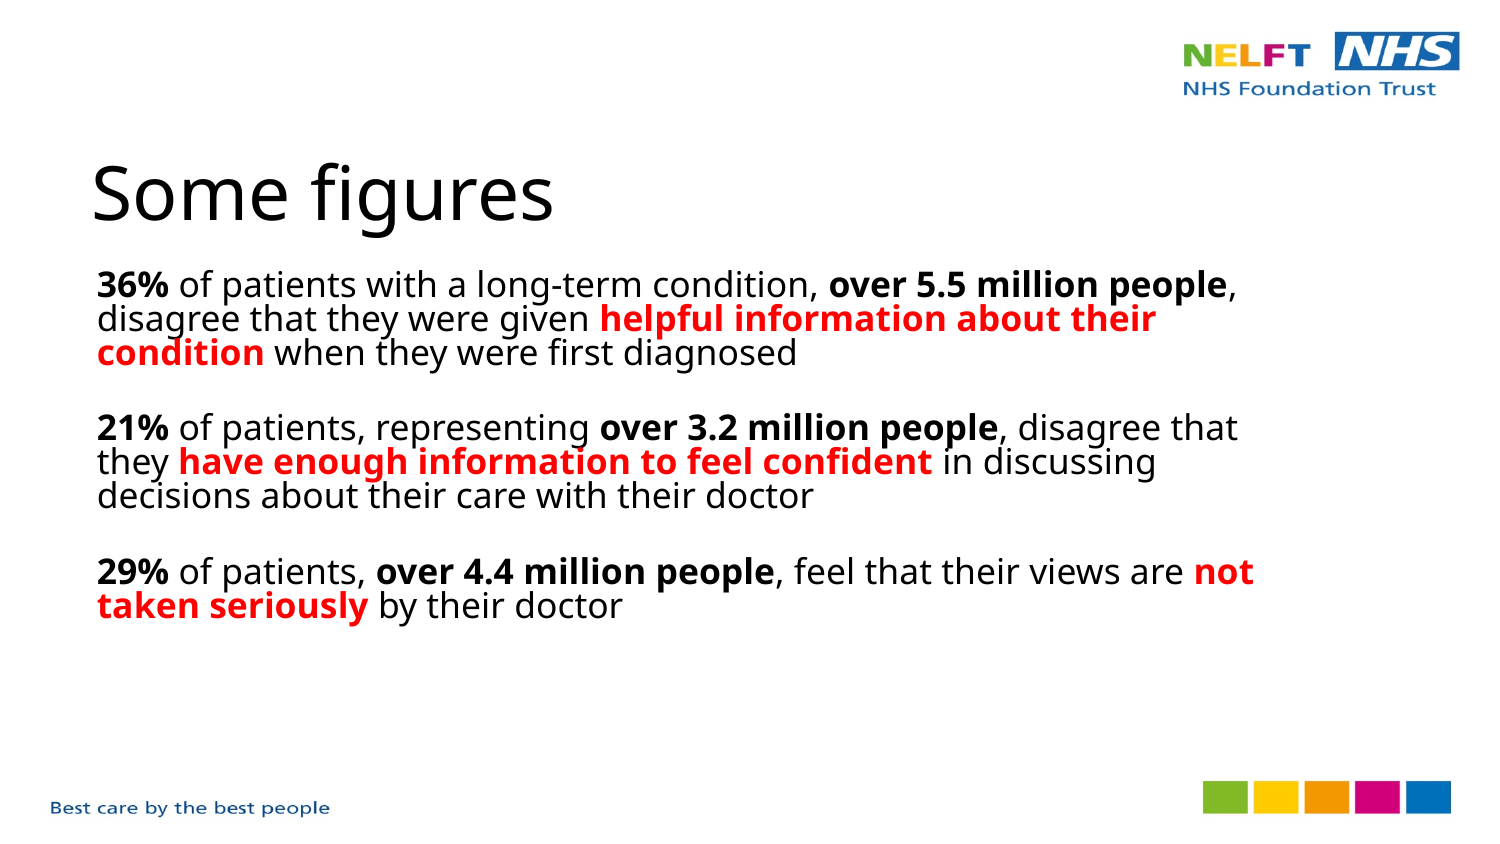

# Some figures
36% of patients with a long-term condition, over 5.5 million people, disagree that they were given helpful information about their condition when they were first diagnosed
21% of patients, representing over 3.2 million people, disagree that they have enough information to feel confident in discussing decisions about their care with their doctor
29% of patients, over 4.4 million people, feel that their views are not taken seriously by their doctor